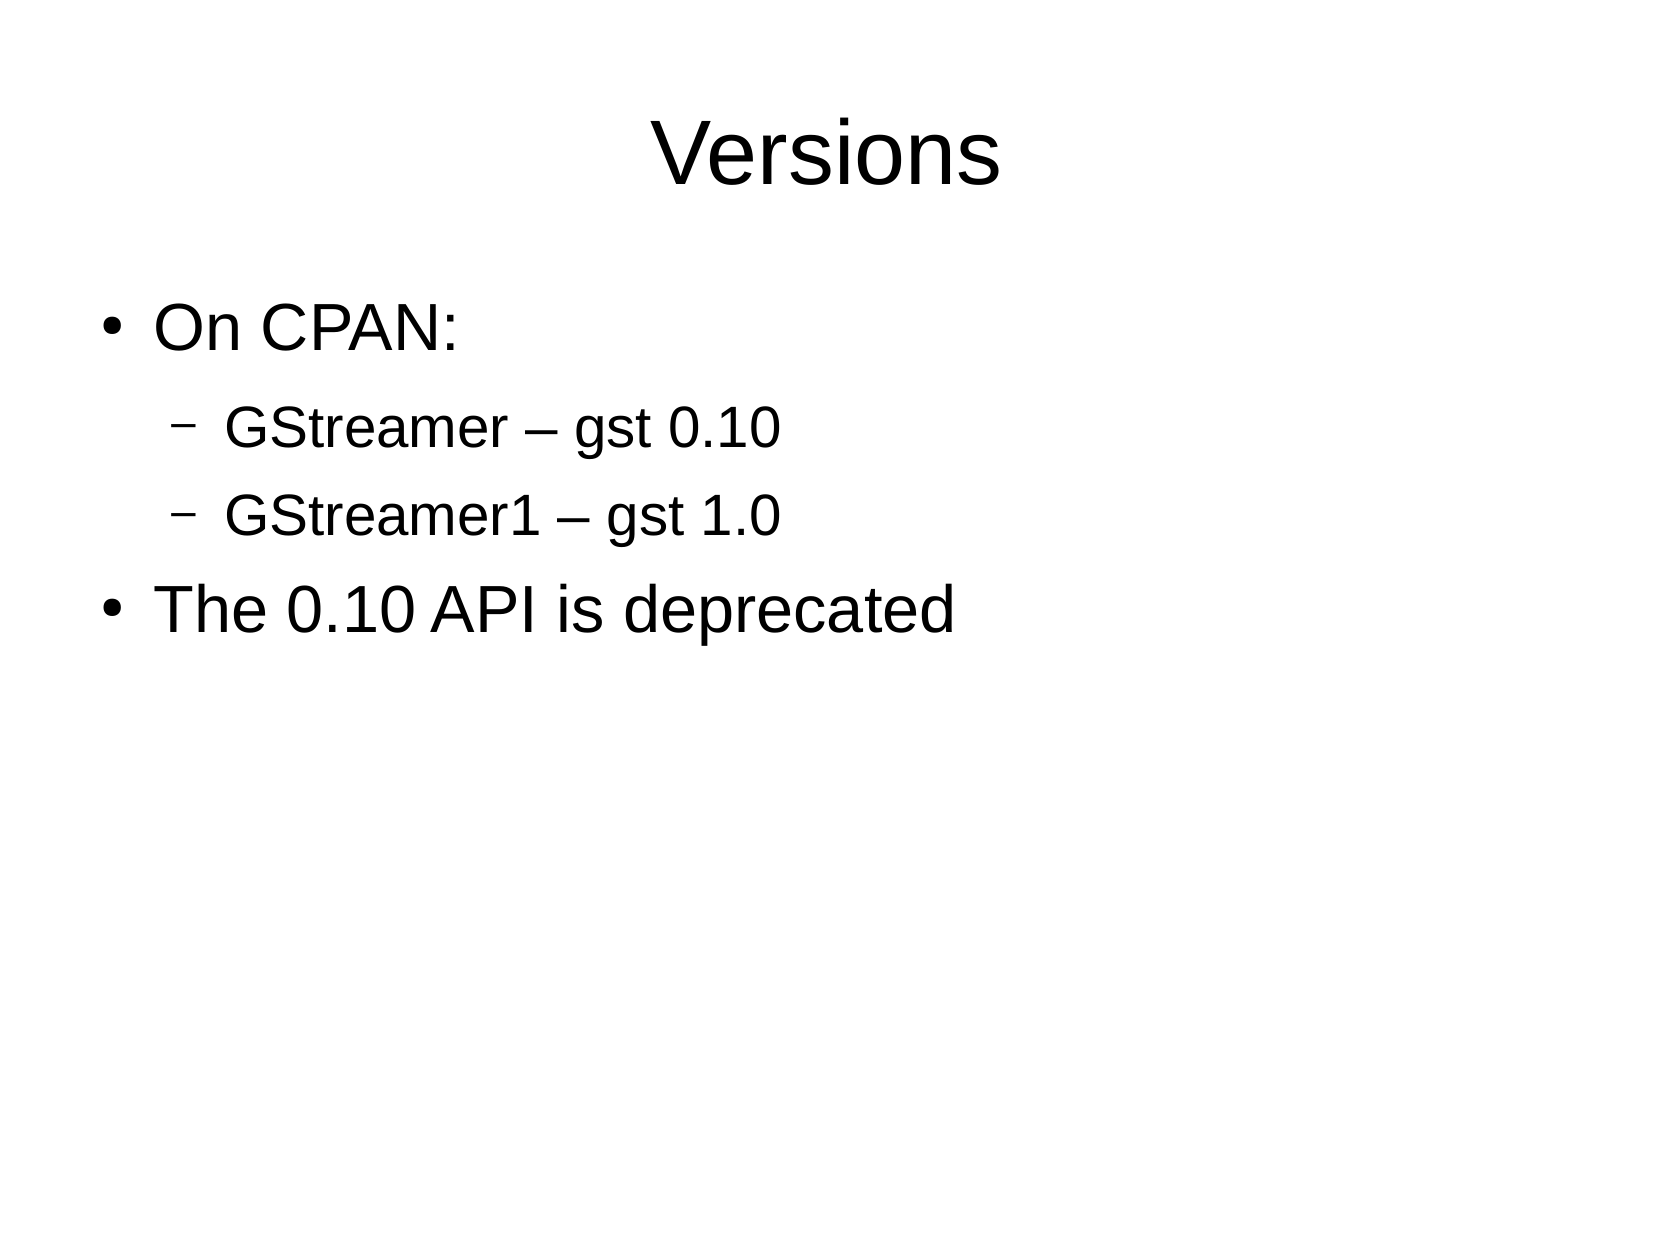

# Versions
On CPAN:
GStreamer – gst 0.10
GStreamer1 – gst 1.0
The 0.10 API is deprecated